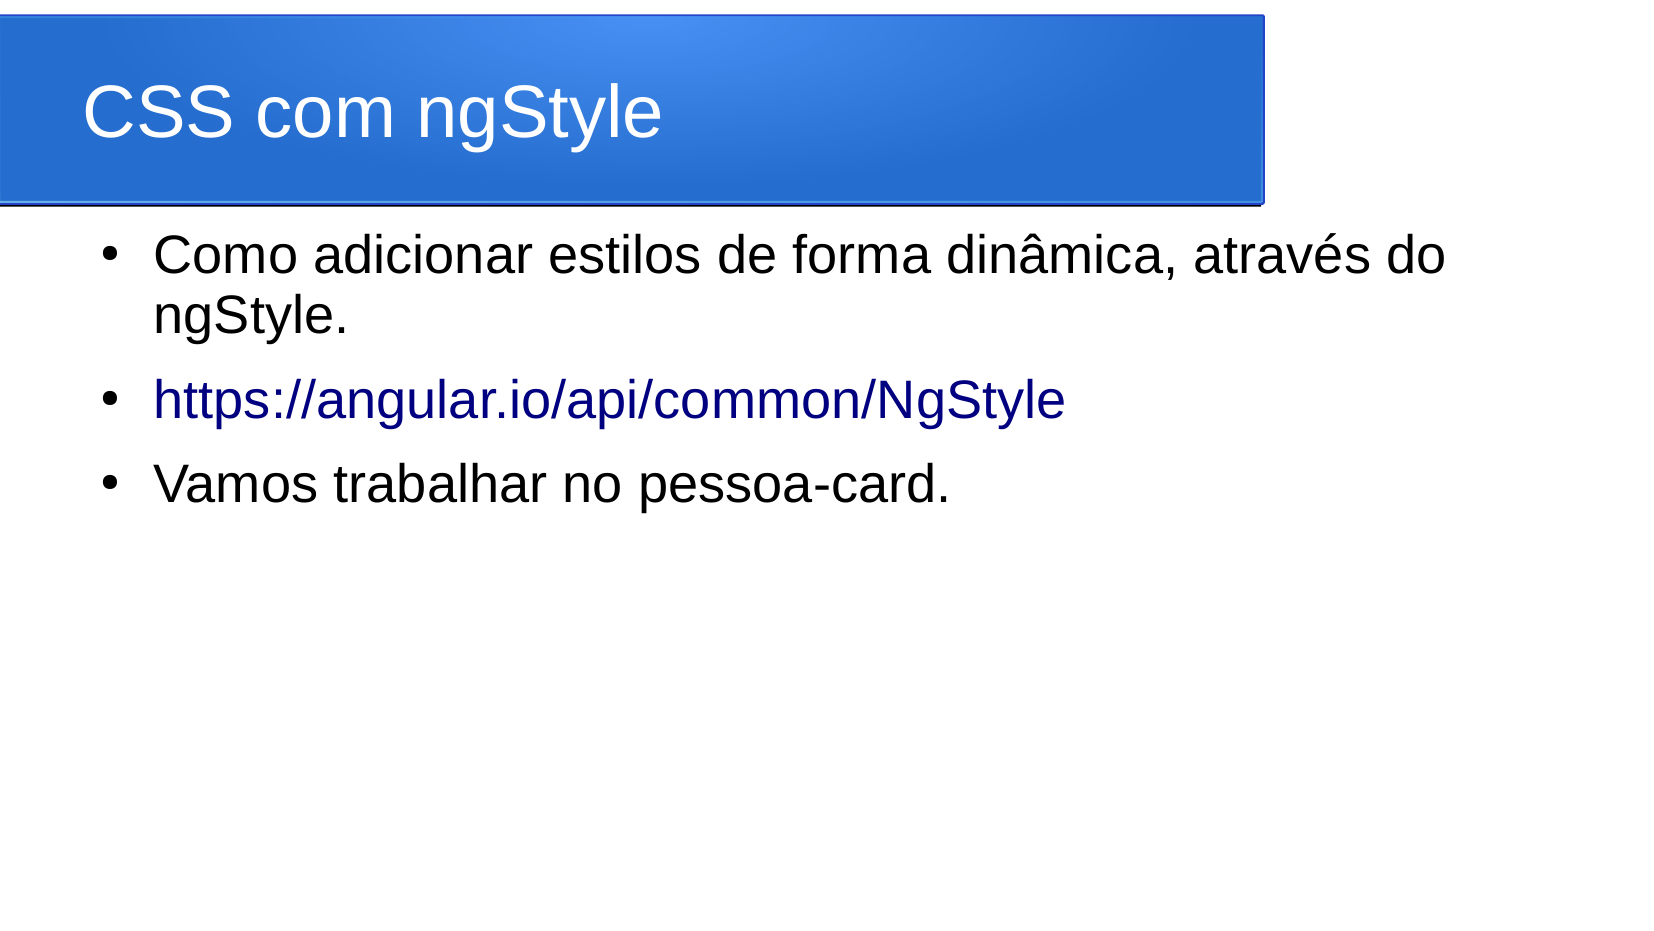

# CSS com ngStyle
Como adicionar estilos de forma dinâmica, através do ngStyle.
https://angular.io/api/common/NgStyle
Vamos trabalhar no pessoa-card.